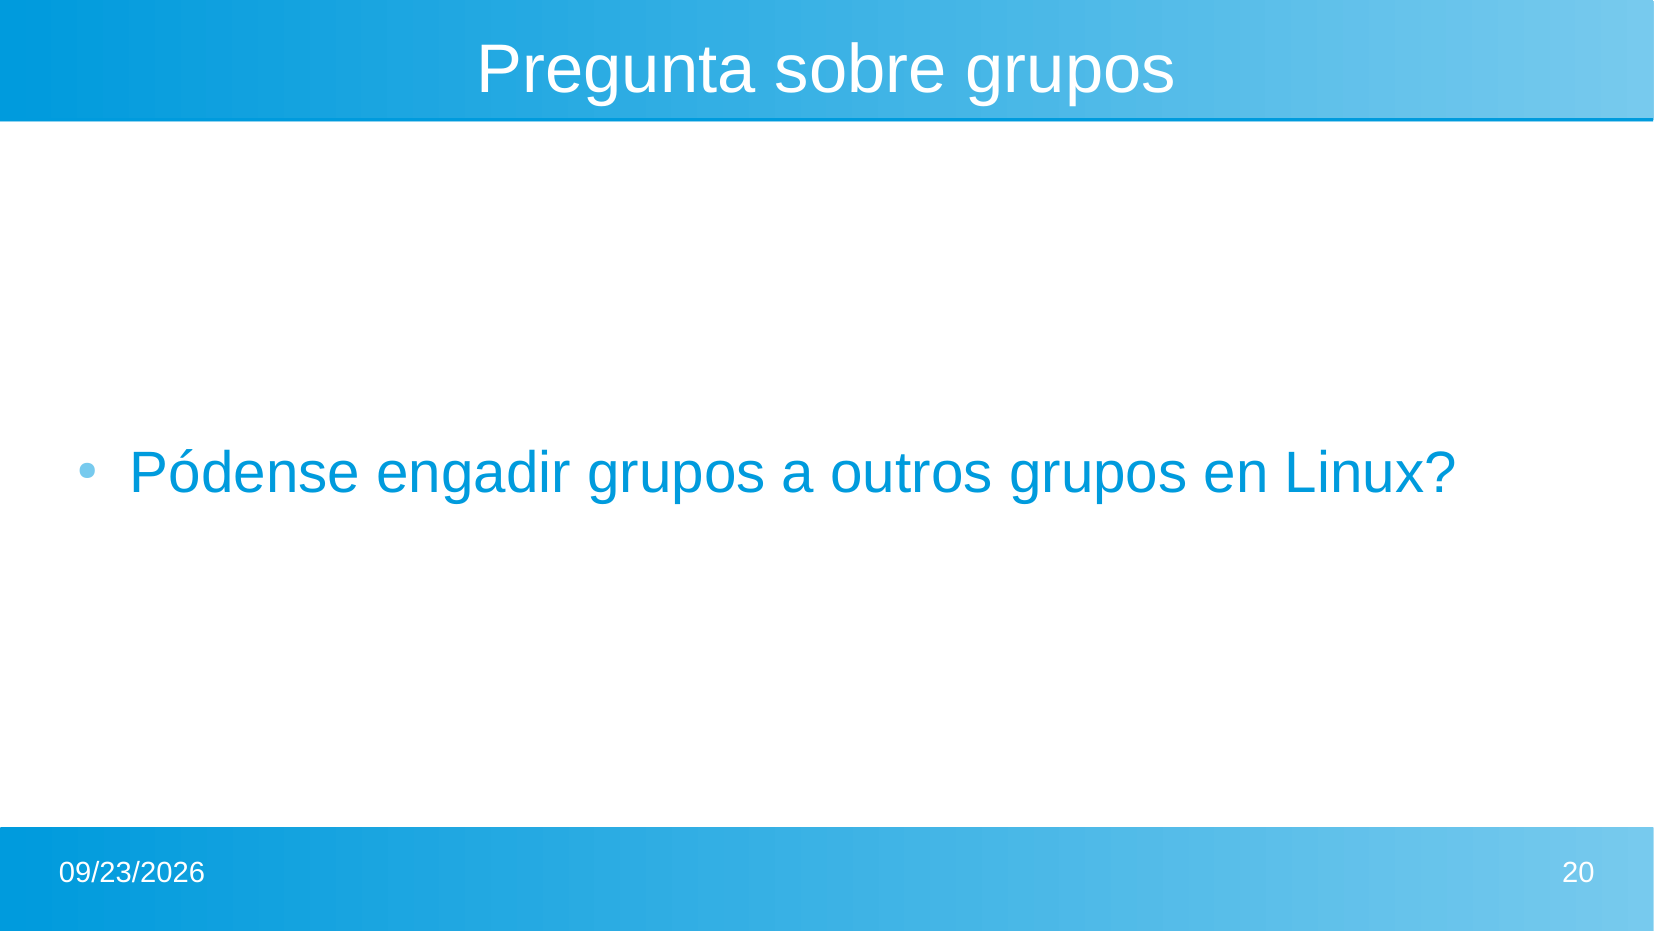

# Pregunta sobre grupos
Pódense engadir grupos a outros grupos en Linux?
20